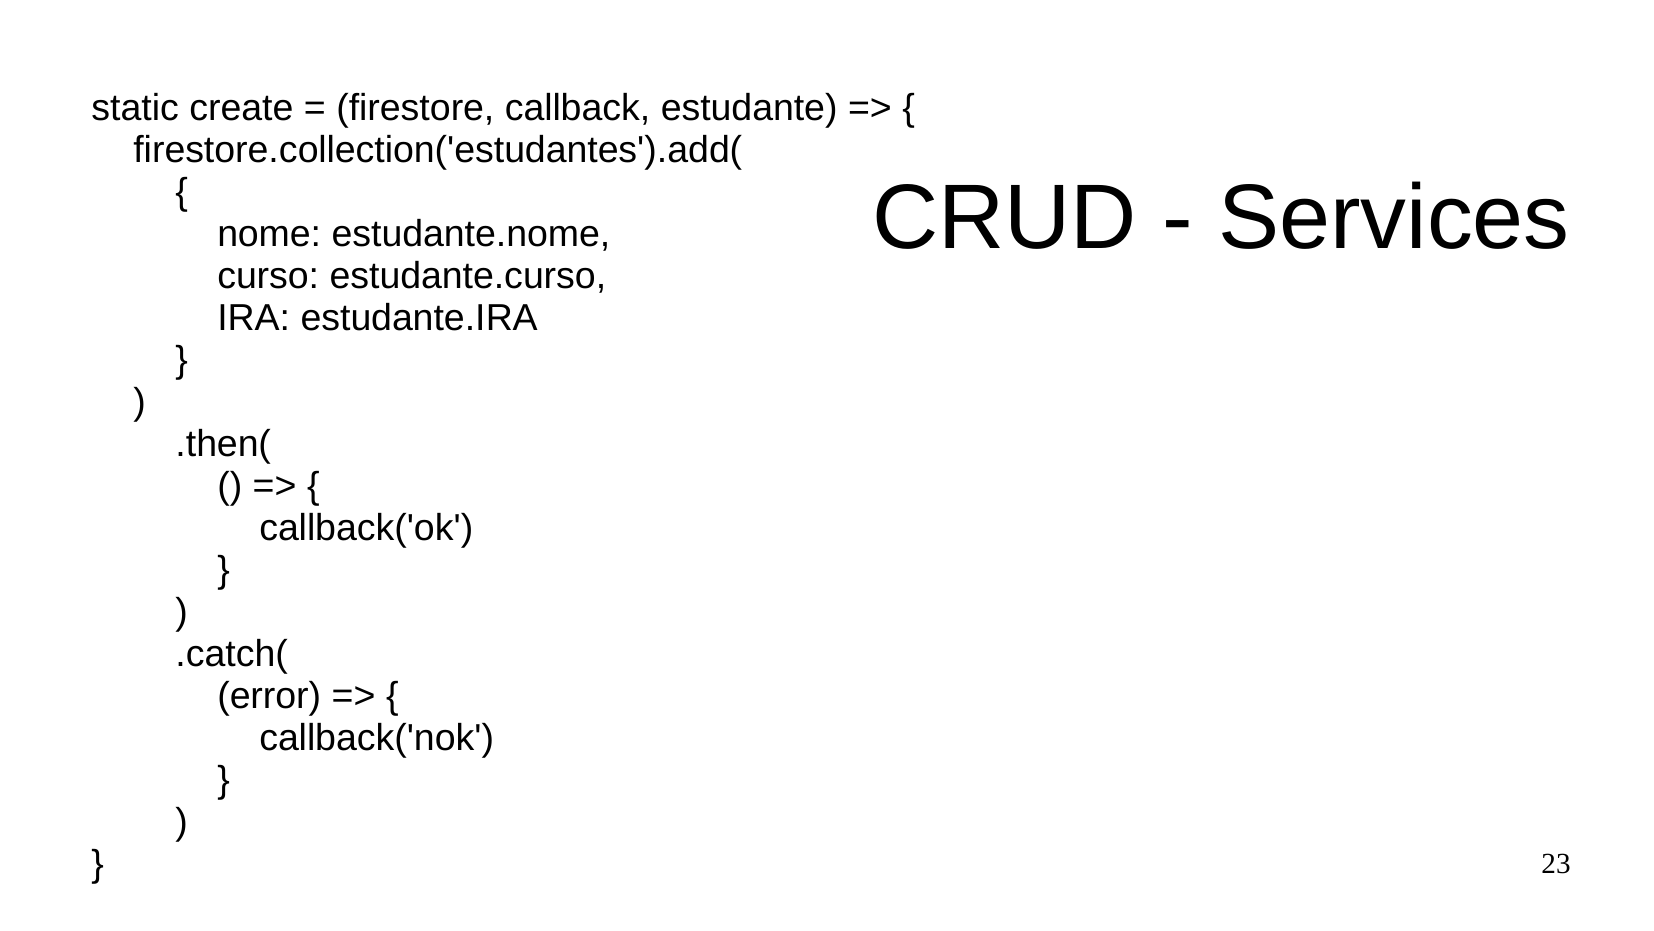

# CRUD - Services
 static create = (firestore, callback, estudante) => {
 firestore.collection('estudantes').add(
 {
 nome: estudante.nome,
 curso: estudante.curso,
 IRA: estudante.IRA
 }
 )
 .then(
 () => {
 callback('ok')
 }
 )
 .catch(
 (error) => {
 callback('nok')
 }
 )
 }
23